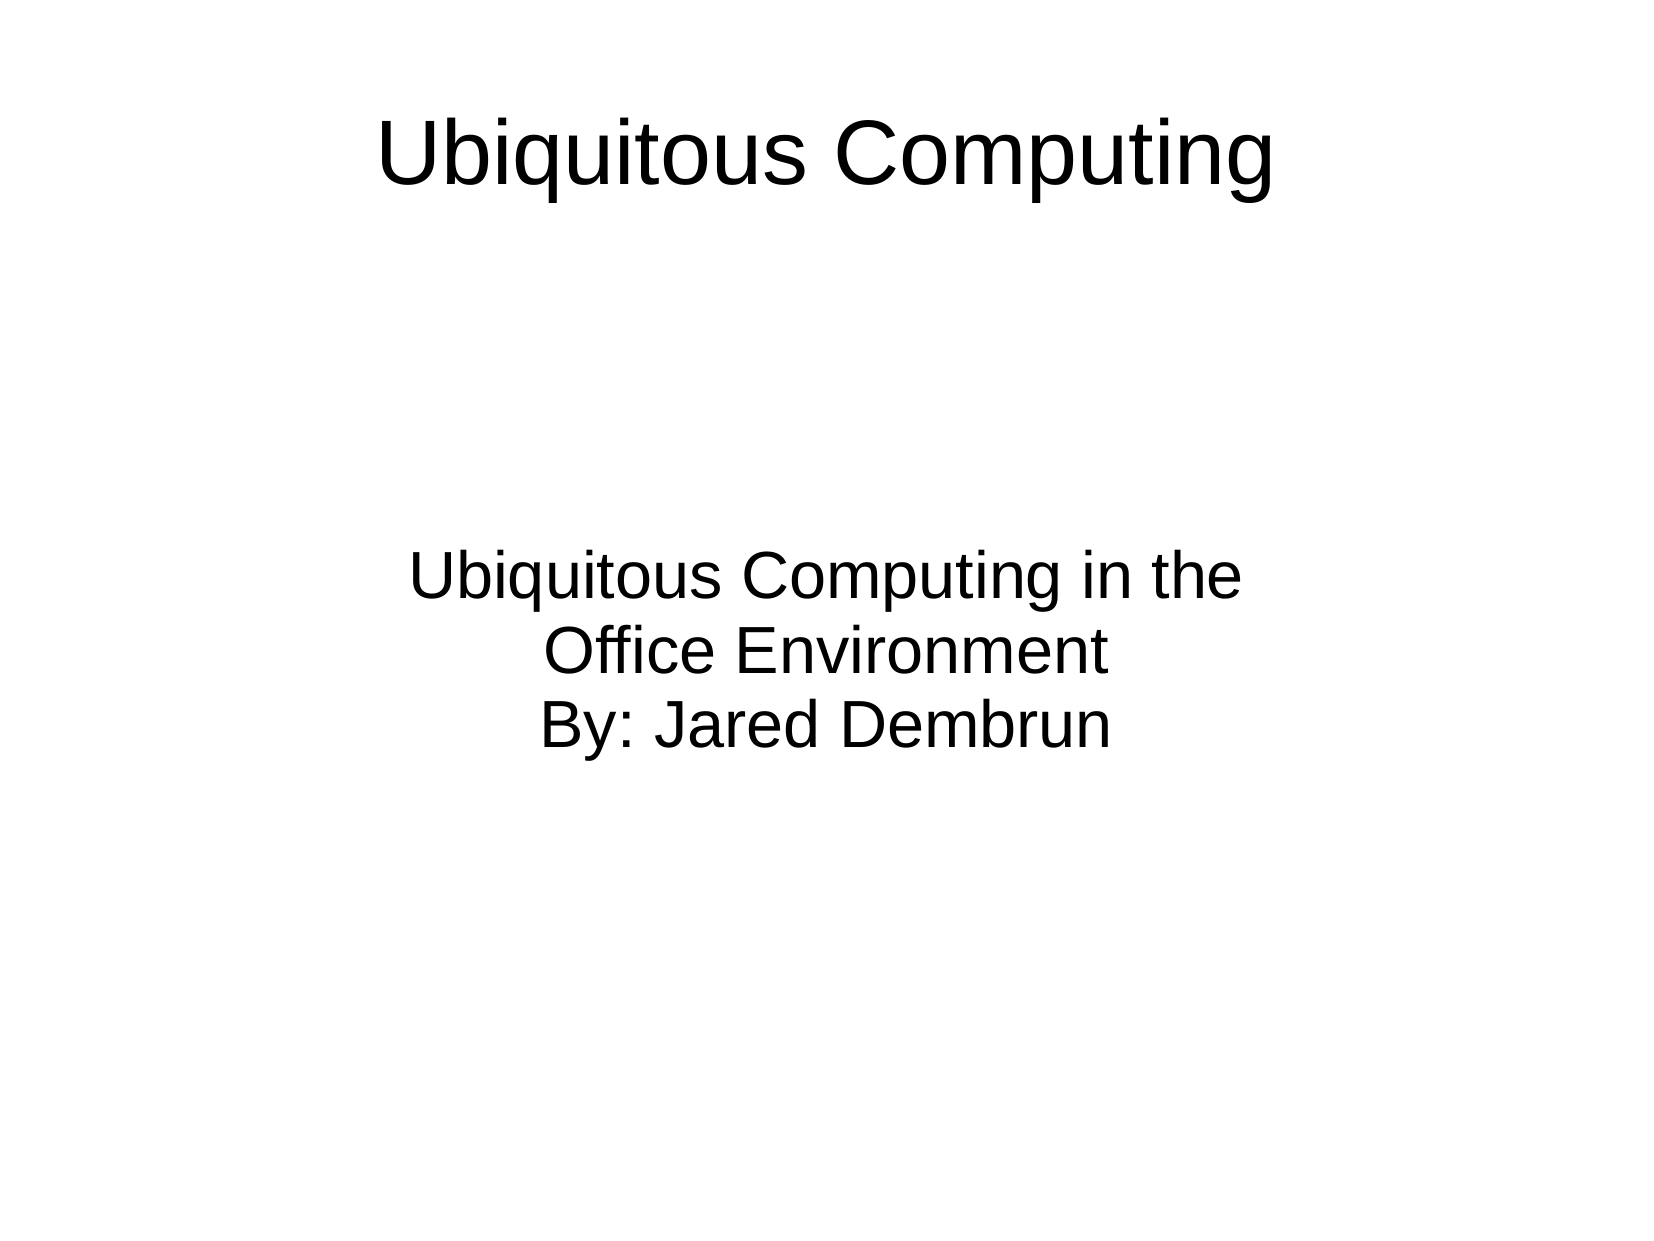

# Ubiquitous Computing
Ubiquitous Computing in the
Office Environment
By: Jared Dembrun